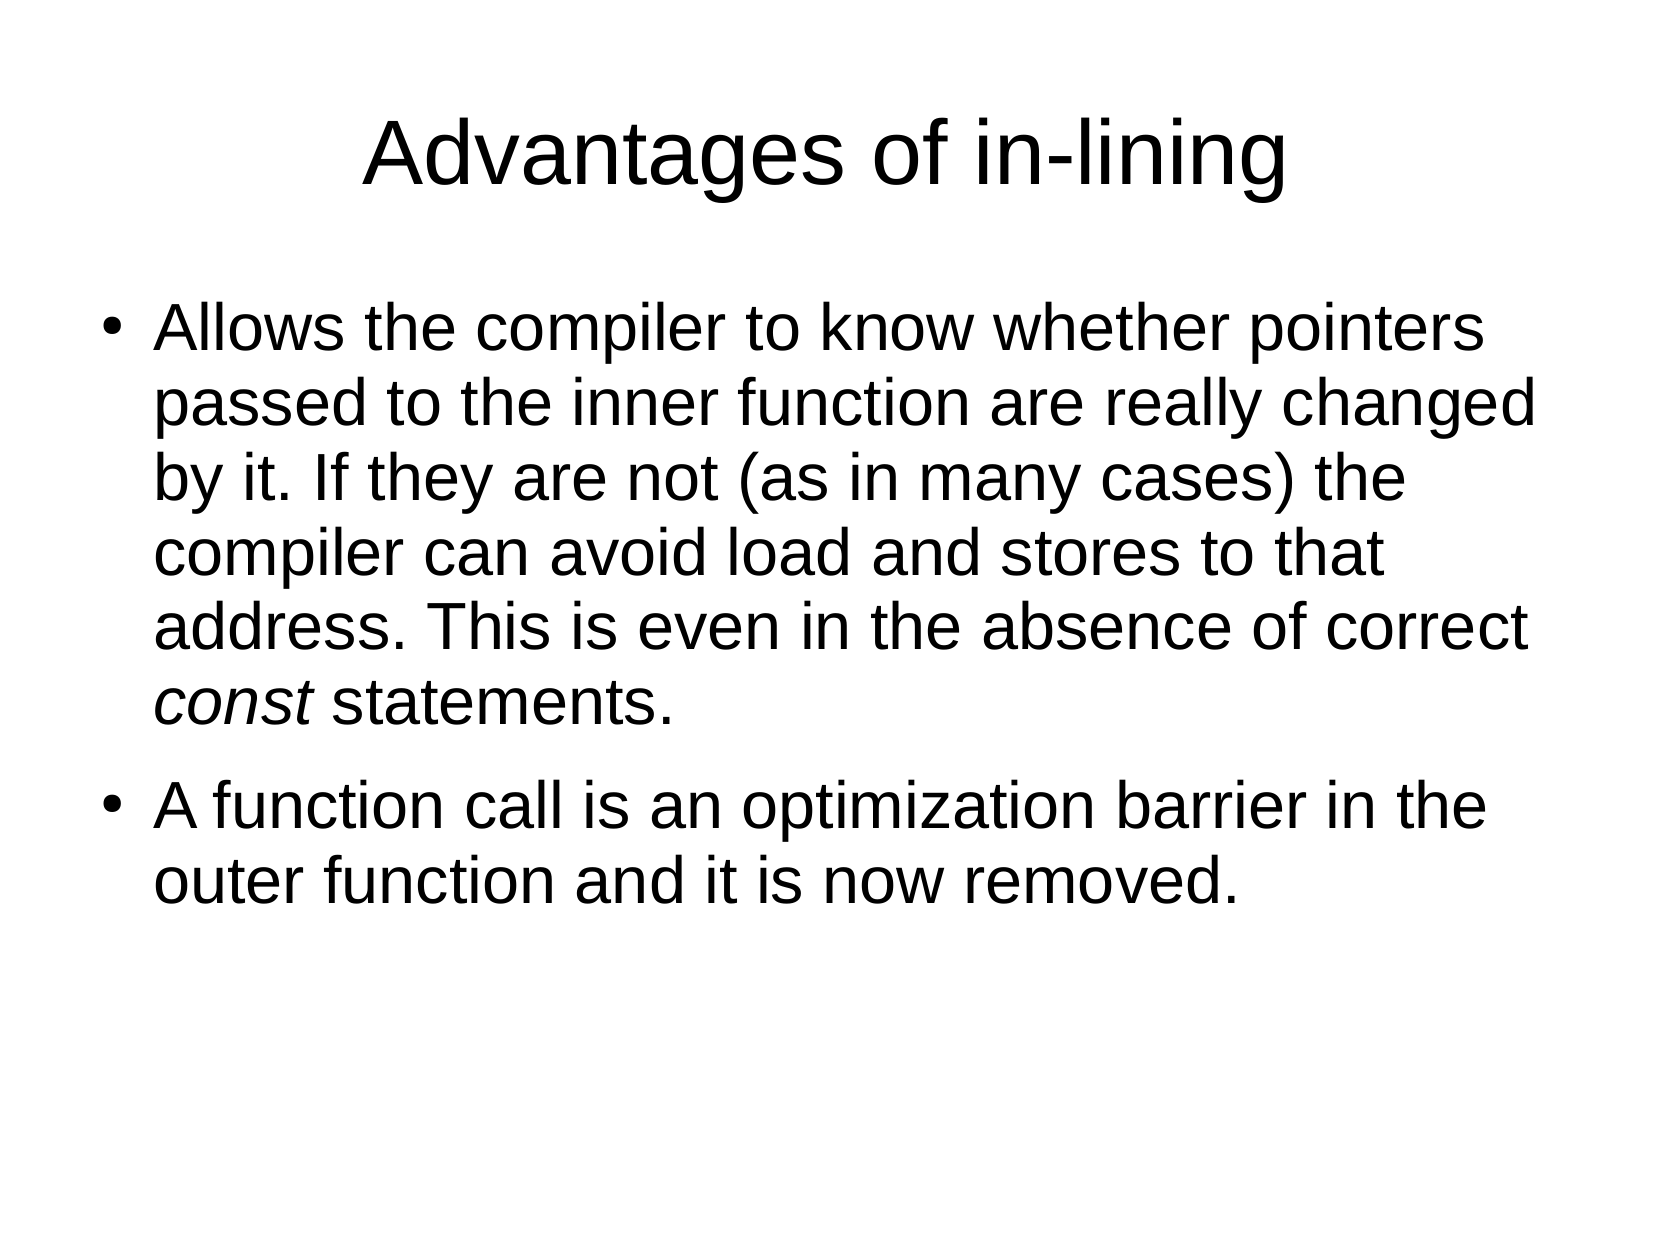

# Advantages of in-lining
Allows the compiler to know whether pointers passed to the inner function are really changed by it. If they are not (as in many cases) the compiler can avoid load and stores to that address. This is even in the absence of correct const statements.
A function call is an optimization barrier in the outer function and it is now removed.